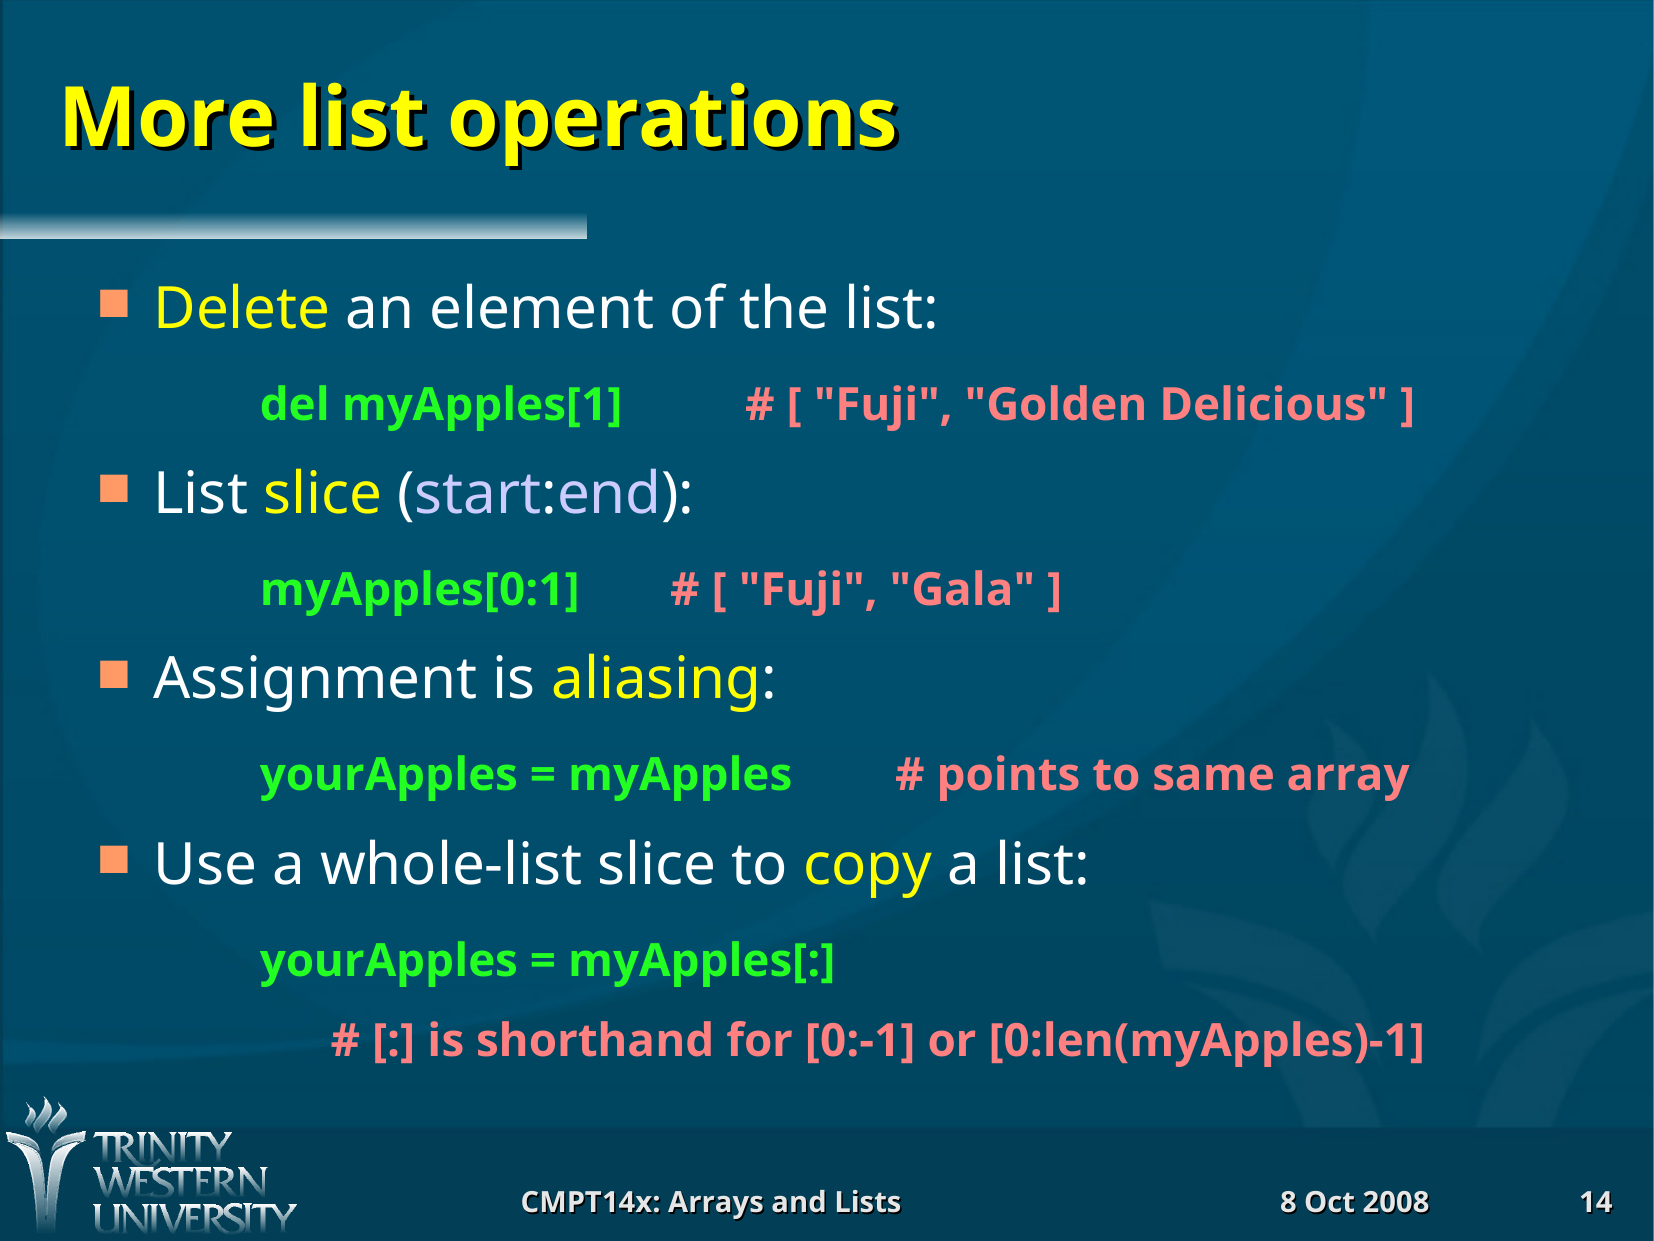

# More list operations
Delete an element of the list:
del myApples[1]		# [ "Fuji", "Golden Delicious" ]
List slice (start:end):
myApples[0:1]		# [ "Fuji", "Gala" ]
Assignment is aliasing:
yourApples = myApples		# points to same array
Use a whole-list slice to copy a list:
yourApples = myApples[:]
# [:] is shorthand for [0:-1] or [0:len(myApples)-1]
CMPT14x: Arrays and Lists
8 Oct 2008
14